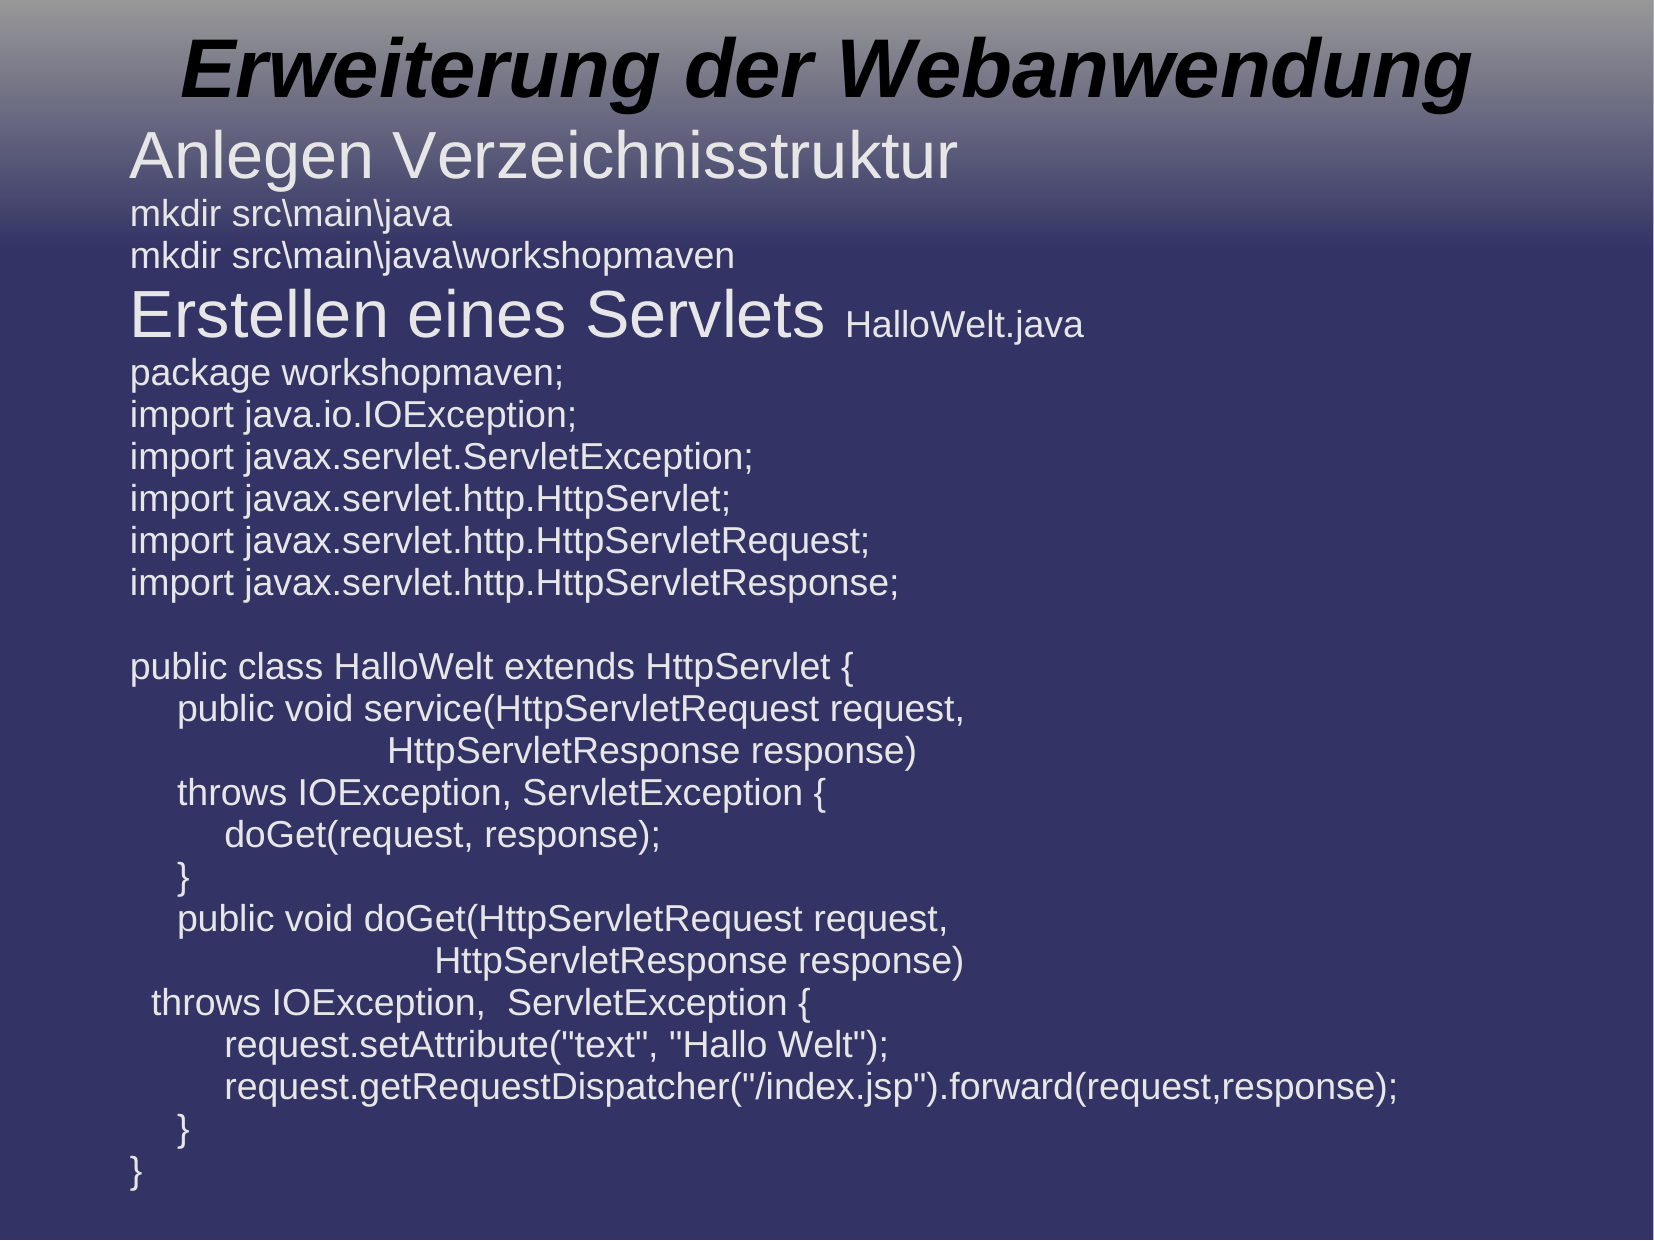

# Erweiterung der Webanwendung
Anlegen Verzeichnisstruktur
mkdir src\main\java
mkdir src\main\java\workshopmaven
Erstellen eines Servlets HalloWelt.java
package workshopmaven;
import java.io.IOException;
import javax.servlet.ServletException;
import javax.servlet.http.HttpServlet;
import javax.servlet.http.HttpServletRequest;
import javax.servlet.http.HttpServletResponse;
public class HalloWelt extends HttpServlet {
public void service(HttpServletRequest request,
 HttpServletResponse response)
throws IOException, ServletException {
doGet(request, response);
}
public void doGet(HttpServletRequest request,
 	 HttpServletResponse response)
 throws IOException, ServletException {
request.setAttribute("text", "Hallo Welt");
request.getRequestDispatcher("/index.jsp").forward(request,response);
}
}